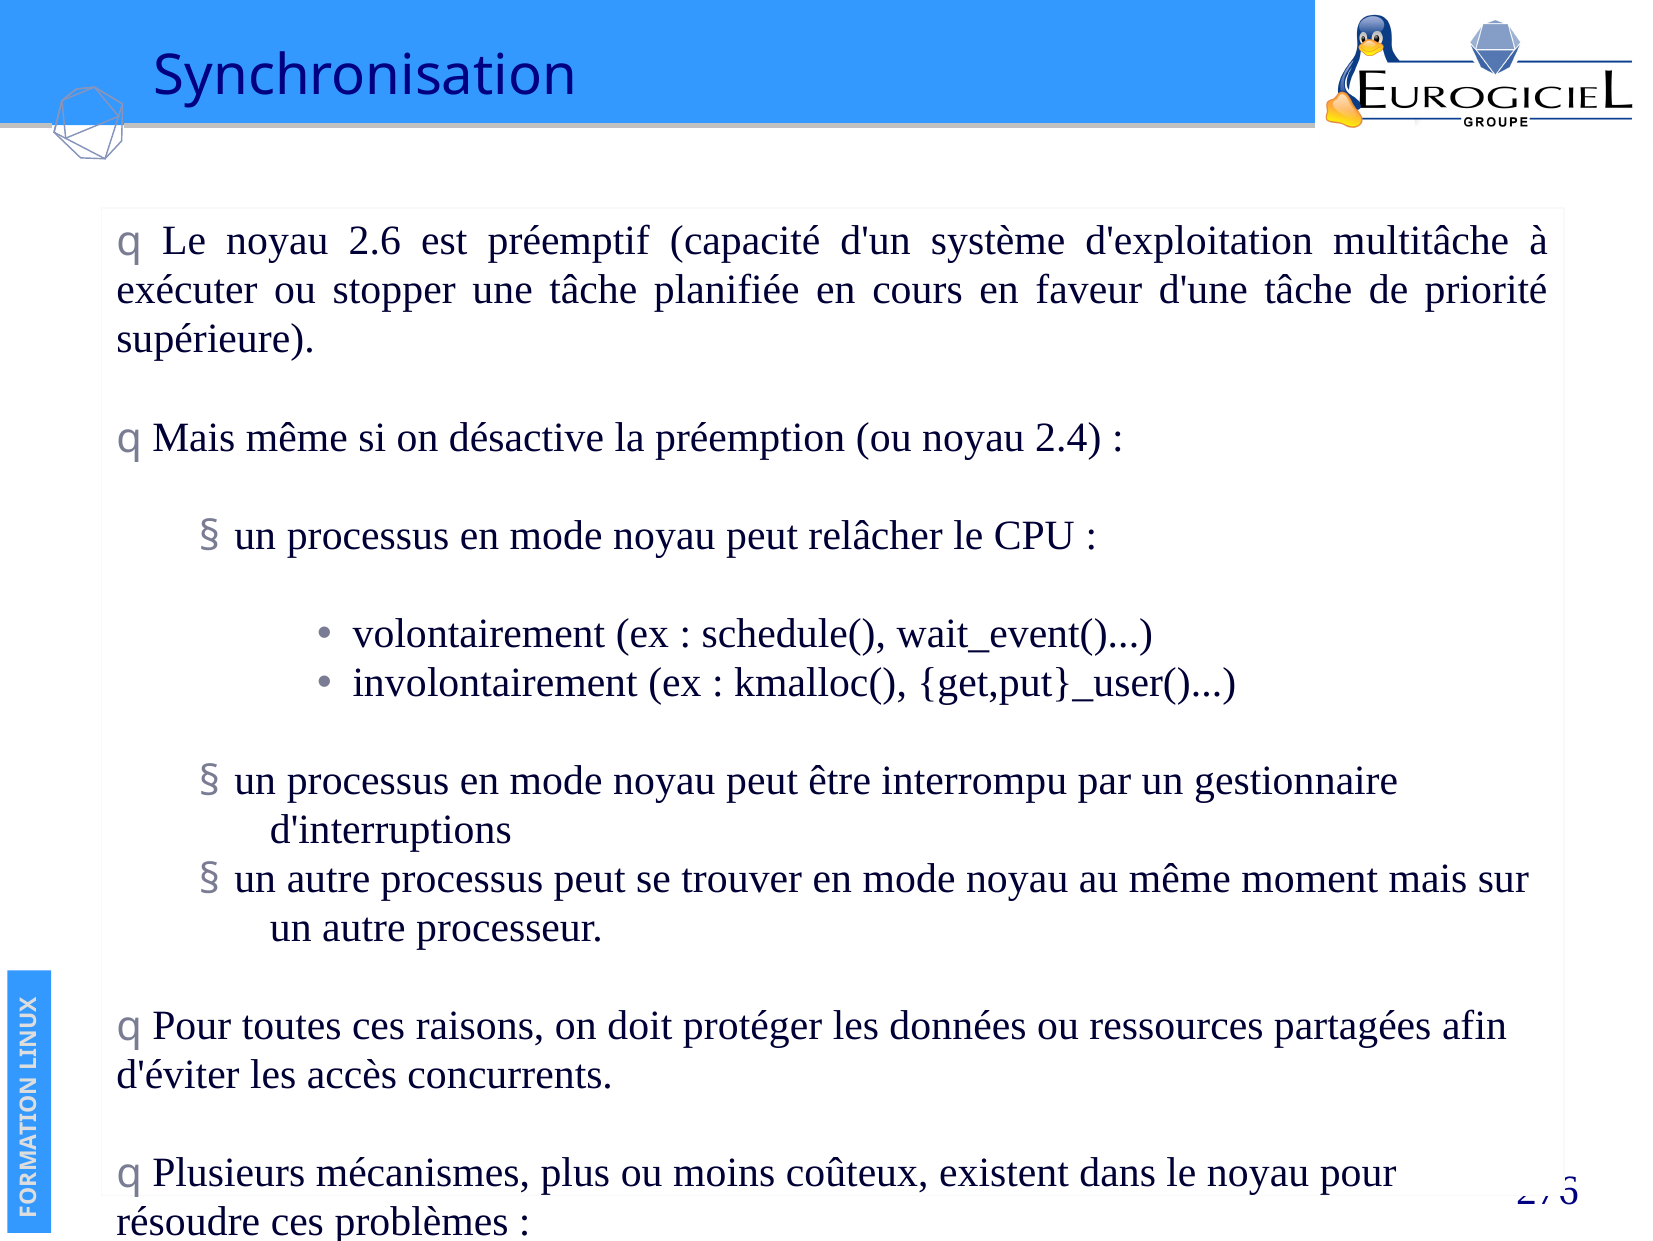

# Synchronisation
 Le noyau 2.6 est préemptif (capacité d'un système d'exploitation multitâche à exécuter ou stopper une tâche planifiée en cours en faveur d'une tâche de priorité supérieure).
 Mais même si on désactive la préemption (ou noyau 2.4) :
un processus en mode noyau peut relâcher le CPU :
volontairement (ex : schedule(), wait_event()...)
involontairement (ex : kmalloc(), {get,put}_user()...)
un processus en mode noyau peut être interrompu par un gestionnaire d'interruptions
un autre processus peut se trouver en mode noyau au même moment mais sur un autre processeur.
 Pour toutes ces raisons, on doit protéger les données ou ressources partagées afin d'éviter les accès concurrents.
 Plusieurs mécanismes, plus ou moins coûteux, existent dans le noyau pour résoudre ces problèmes :
Opérations atomiques
Désactivation des interruptions
Sémaphores
Verrous
Verrous séquentiels (seqlocks) : utilisable au début et à la fin de l’écriture d’un buffer (compteur avec vérification e cohérence).